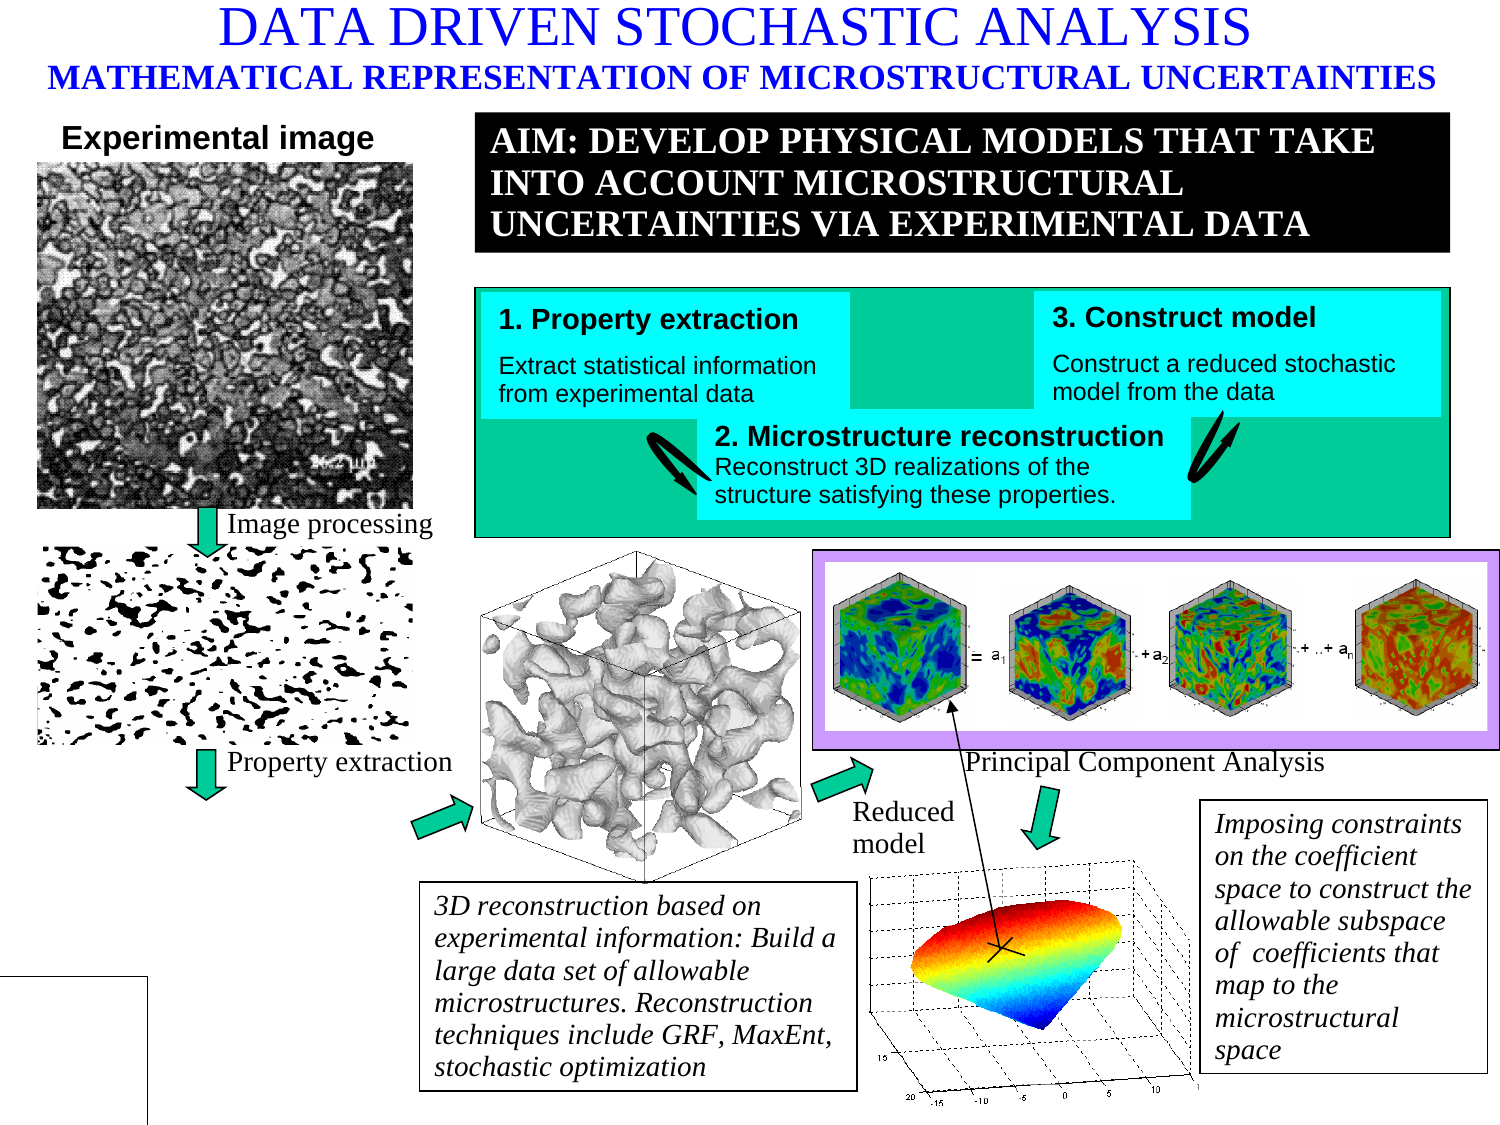

DATA DRIVEN STOCHASTIC ANALYSIS
MATHEMATICAL REPRESENTATION OF MICROSTRUCTURAL UNCERTAINTIES
Experimental image
AIM: DEVELOP PHYSICAL MODELS THAT TAKE INTO ACCOUNT MICROSTRUCTURAL UNCERTAINTIES VIA EXPERIMENTAL DATA
3. Construct model
Construct a reduced stochastic model from the data
1. Property extraction
Extract statistical information from experimental data
2. Microstructure reconstruction Reconstruct 3D realizations of the structure satisfying these properties.
Image processing
Property extraction
Principal Component Analysis
Reduced model
Imposing constraints on the coefficient space to construct the allowable subspace of coefficients that map to the microstructural space
3D reconstruction based on experimental information: Build a large data set of allowable microstructures. Reconstruction techniques include GRF, MaxEnt, stochastic optimization